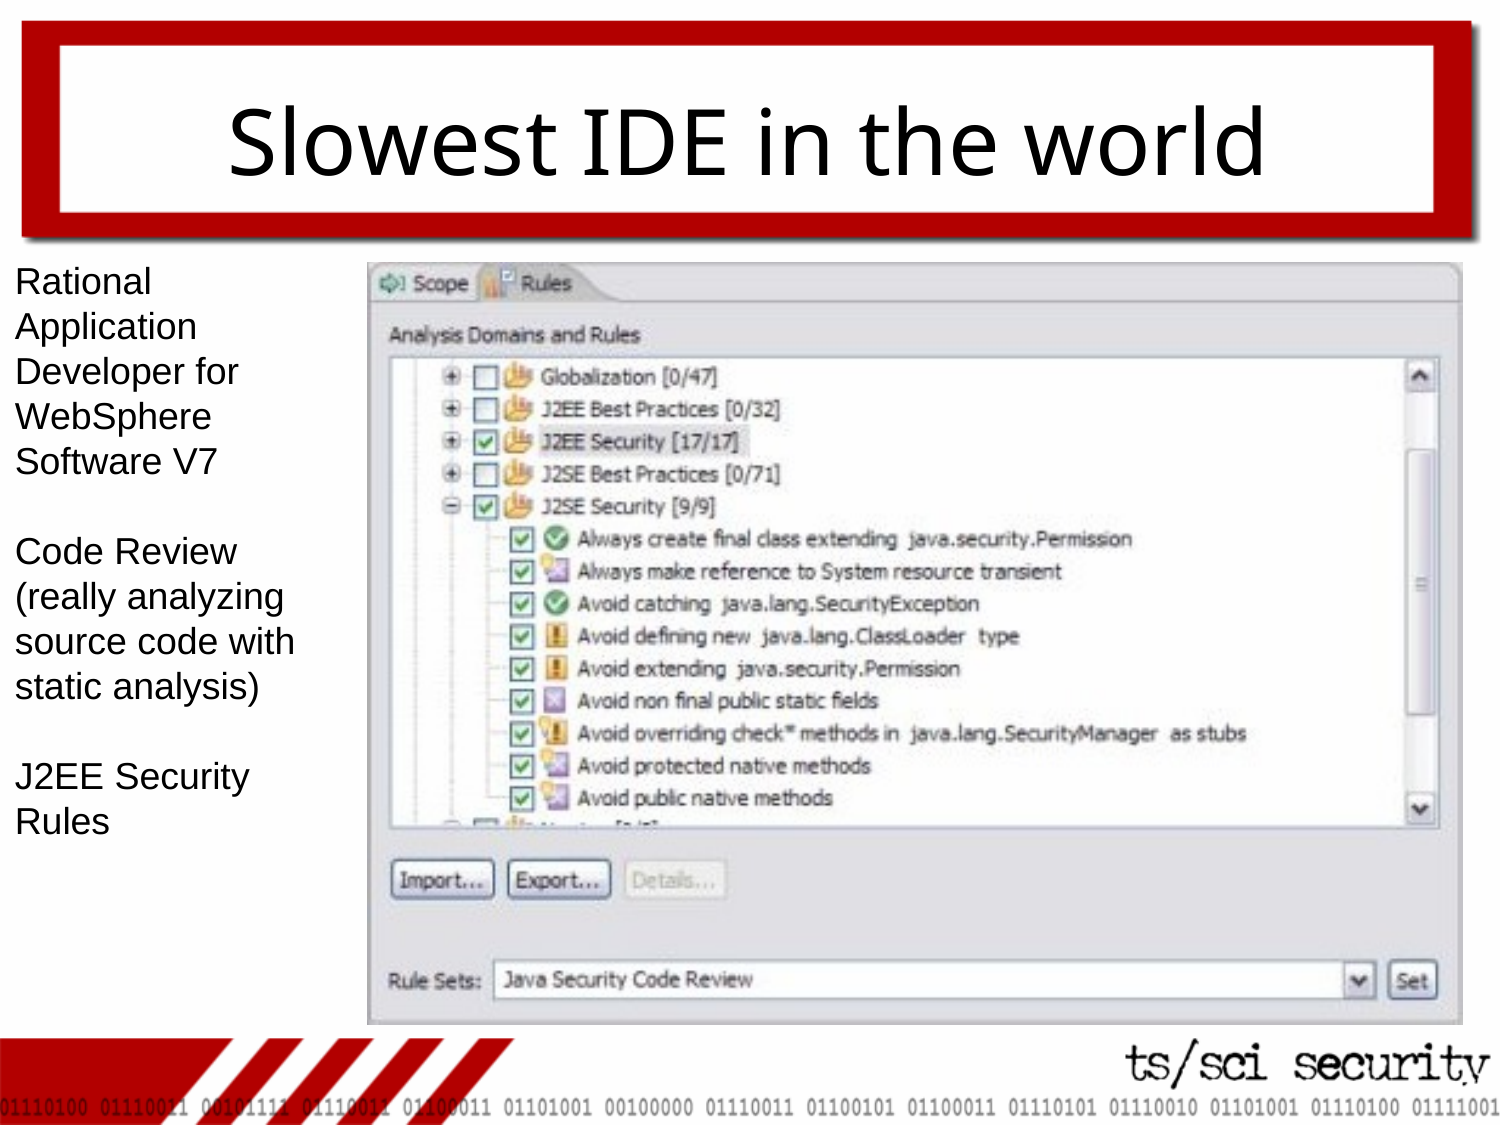

# Slowest IDE in the world
Rational
Application Developer for WebSphere Software V7
Code Review (really analyzing source code with static analysis)
J2EE Security Rules